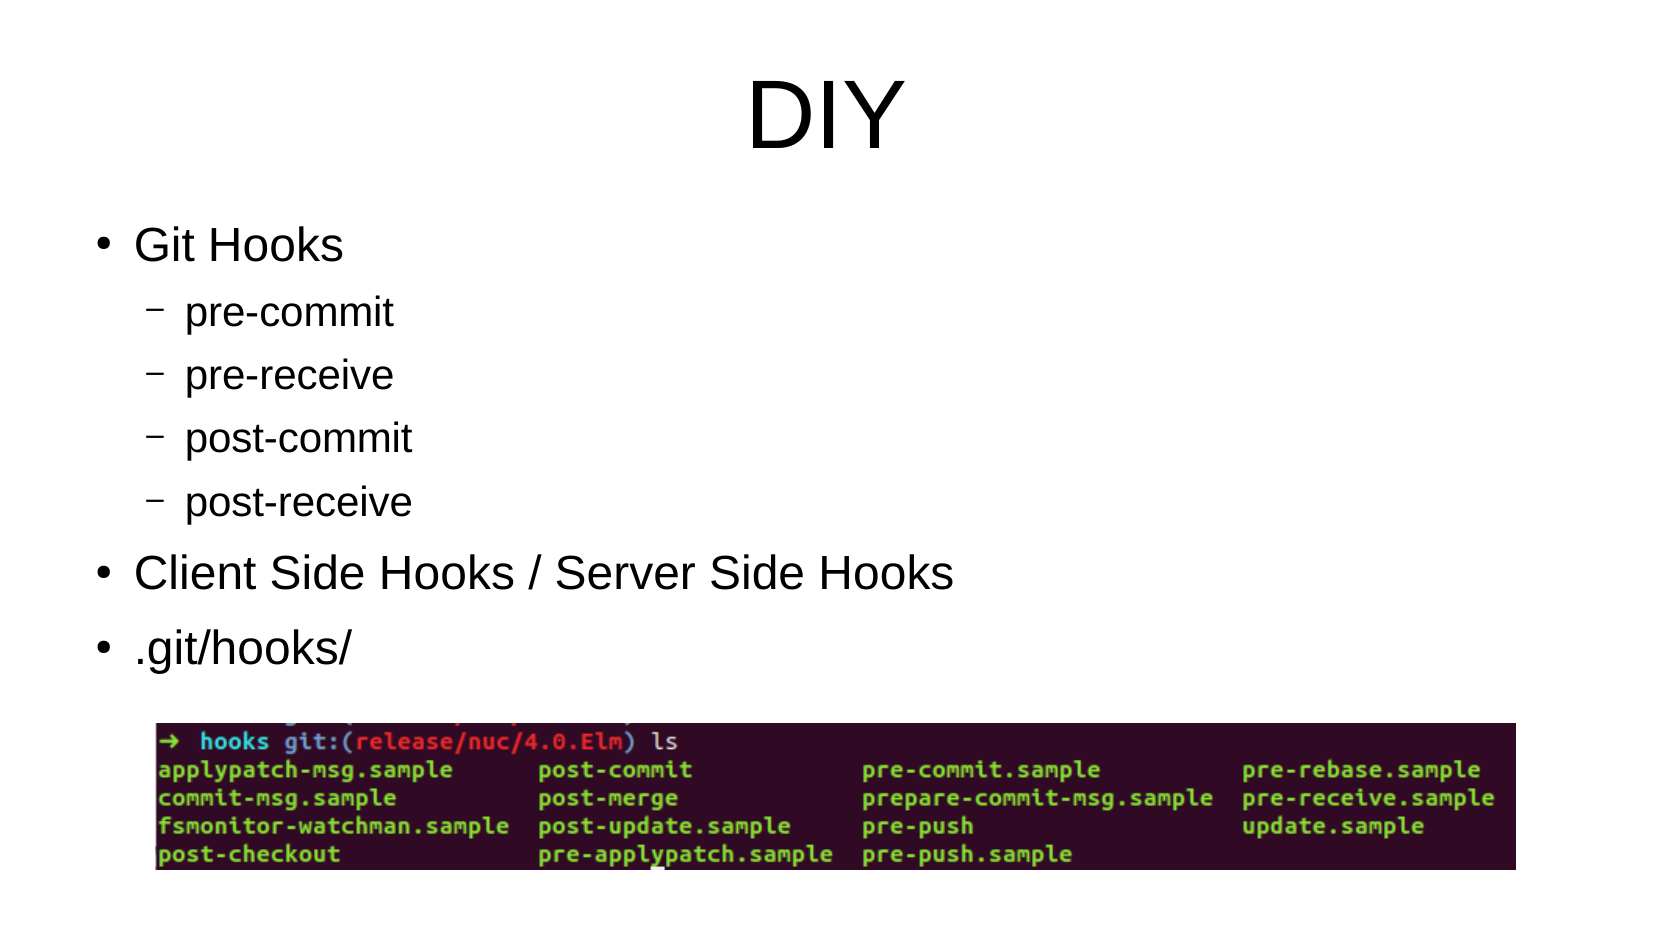

# DIY
Git Hooks
pre-commit
pre-receive
post-commit
post-receive
Client Side Hooks / Server Side Hooks
.git/hooks/